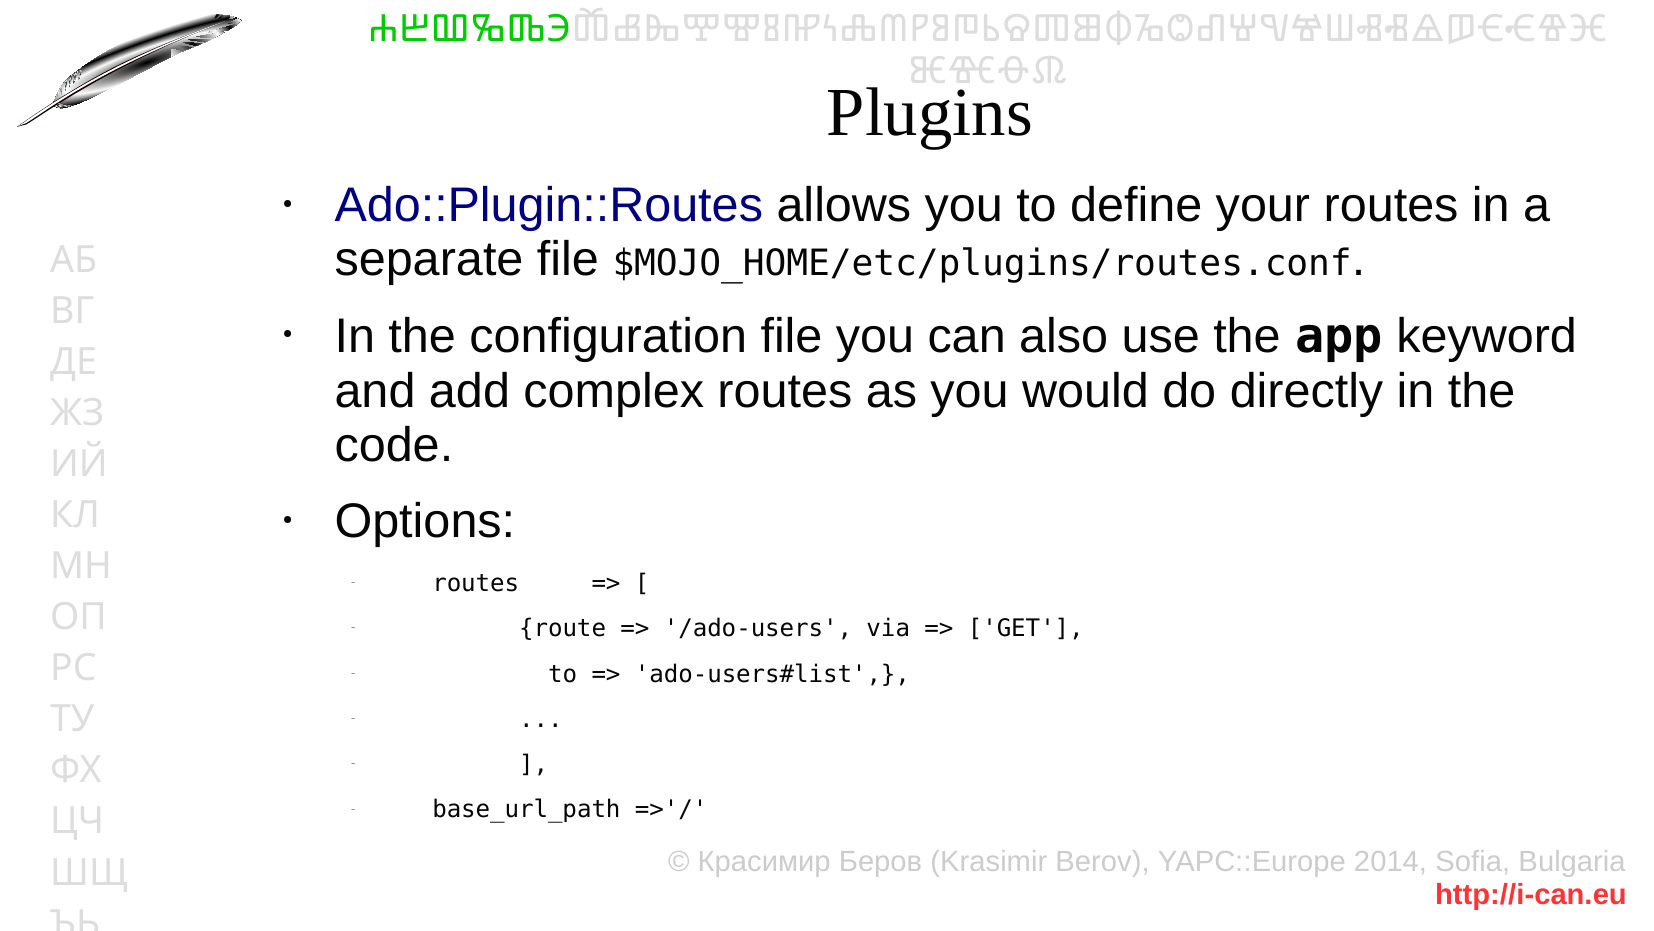

# Plugins
Ado::Plugin::Routes allows you to define your routes in a separate file $MOJO_HOME/etc/plugins/routes.conf.
In the configuration file you can also use the app keyword and add complex routes as you would do directly in the code.
Options:
 routes => [
 {route => '/ado-users', via => ['GET'],
 to => 'ado-users#list',},
 ...
 ],
 base_url_path =>'/'